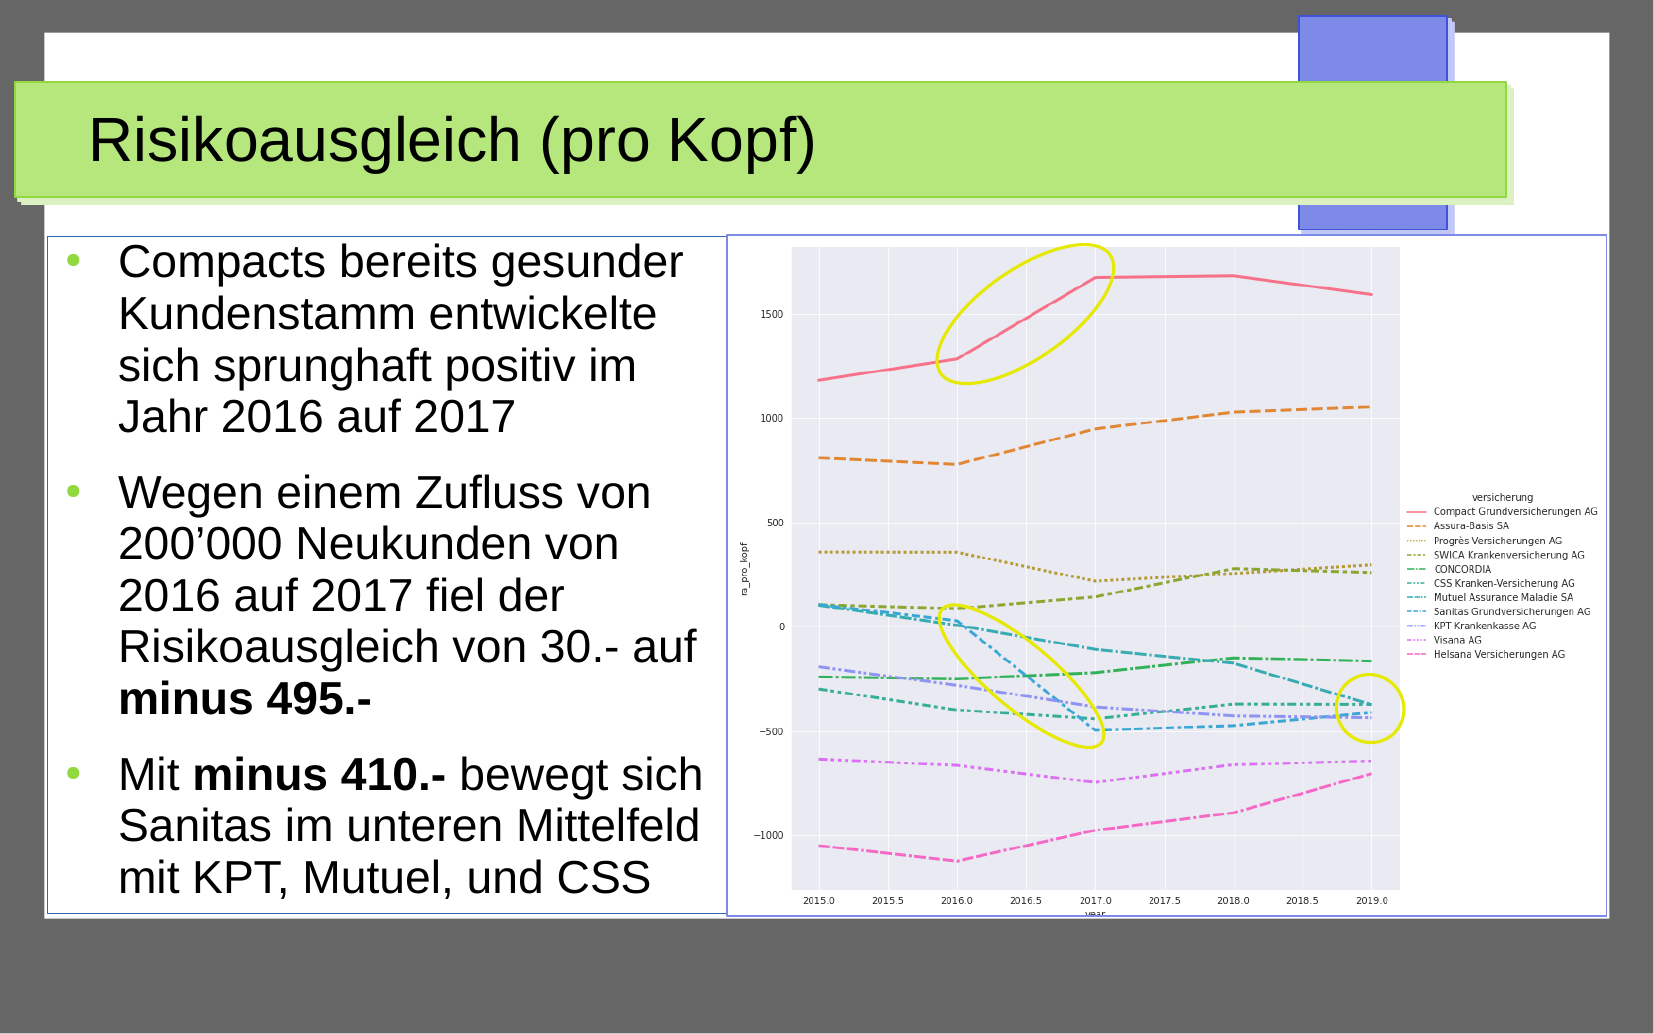

# Risikoausgleich (pro Kopf)
Compacts bereits gesunder Kundenstamm entwickelte sich sprunghaft positiv im Jahr 2016 auf 2017
Wegen einem Zufluss von 200’000 Neukunden von 2016 auf 2017 fiel der Risikoausgleich von 30.- auf minus 495.-
Mit minus 410.- bewegt sich Sanitas im unteren Mittelfeld mit KPT, Mutuel, und CSS